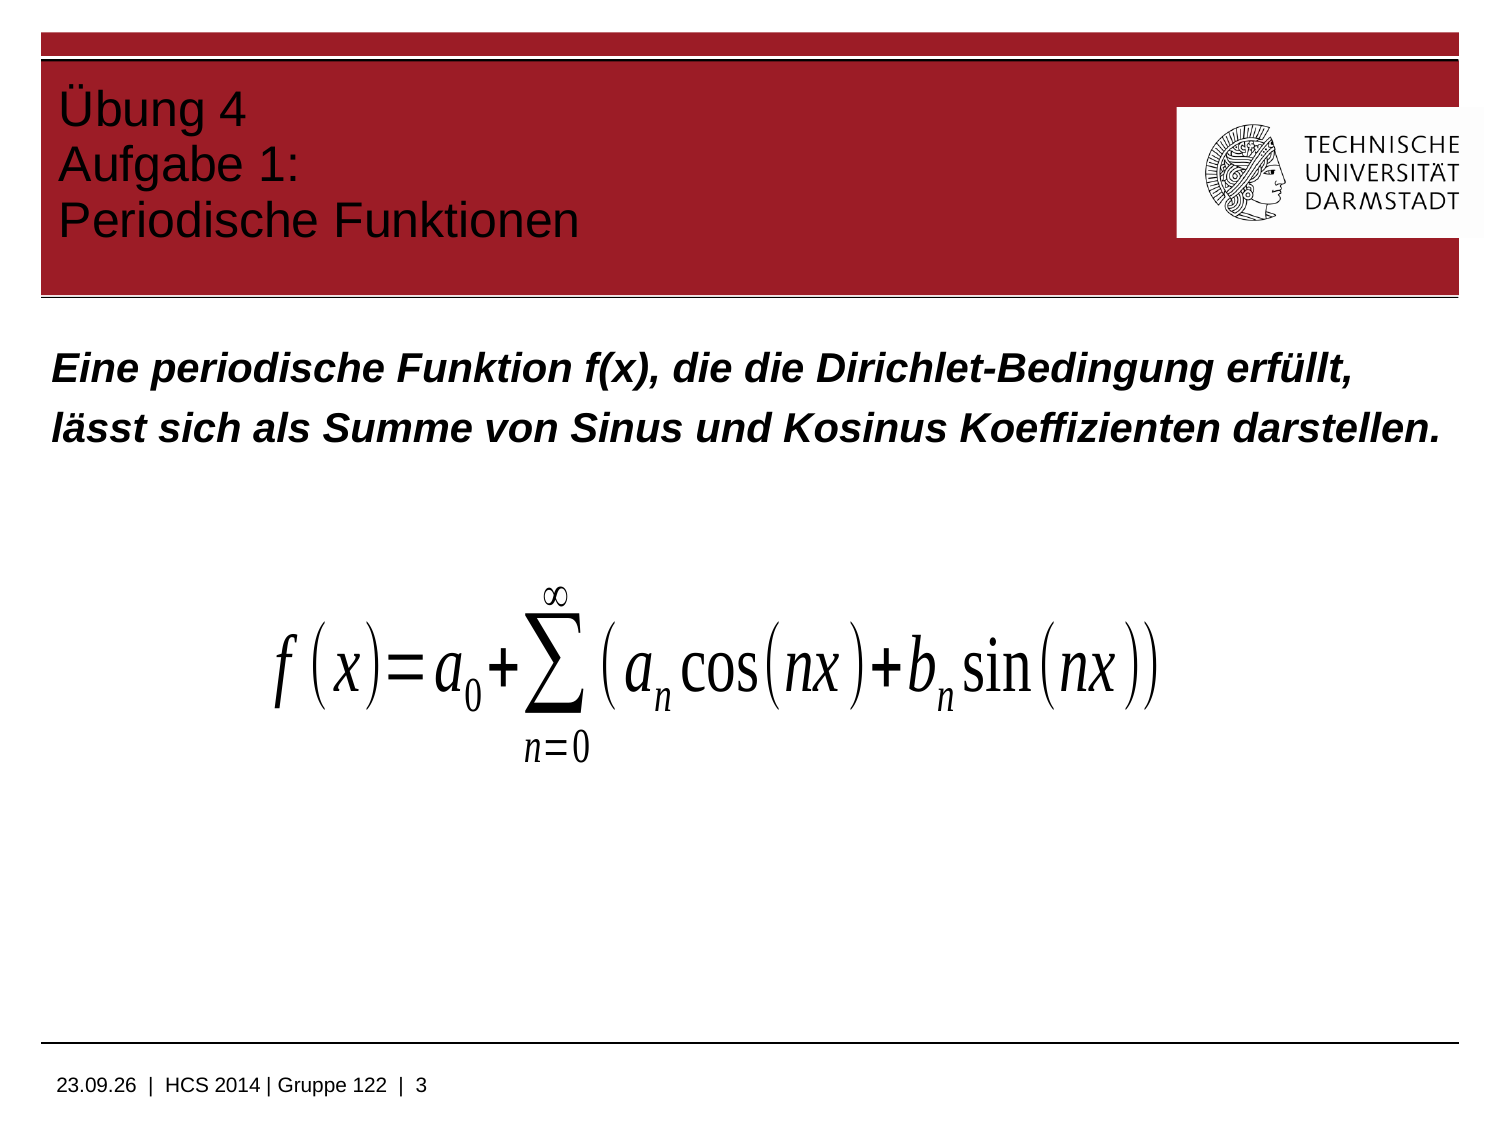

# Übung 4 Aufgabe 1: Periodische Funktionen
Eine periodische Funktion f(x), die die Dirichlet-Bedingung erfüllt, lässt sich als Summe von Sinus und Kosinus Koeffizienten darstellen.